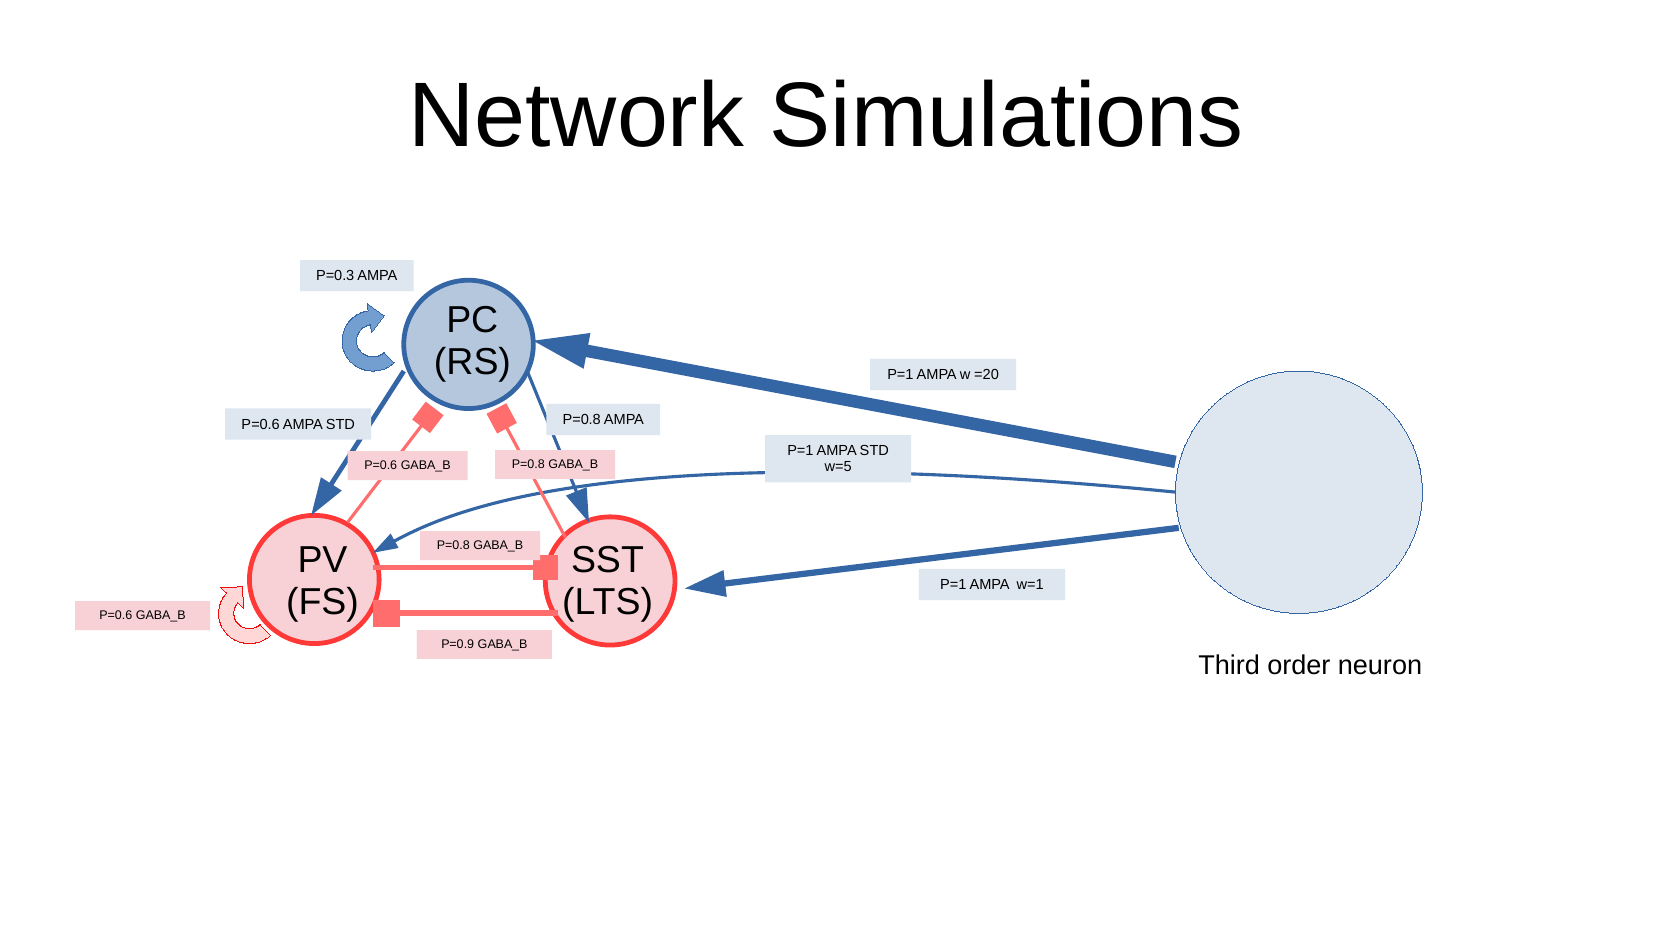

# Network Simulations
P=0.3 AMPA
PC
(RS)
P=1 AMPA w =20
P=0.8 AMPA
P=0.6 AMPA STD
P=1 AMPA STD w=5
P=0.8 GABA_B
P=0.6 GABA_B
PV
(FS)
P=0.8 GABA_B
SST
(LTS)
P=1 AMPA w=1
P=0.6 GABA_B
P=0.9 GABA_B
P=0.9 GABA_B
Third order neuron